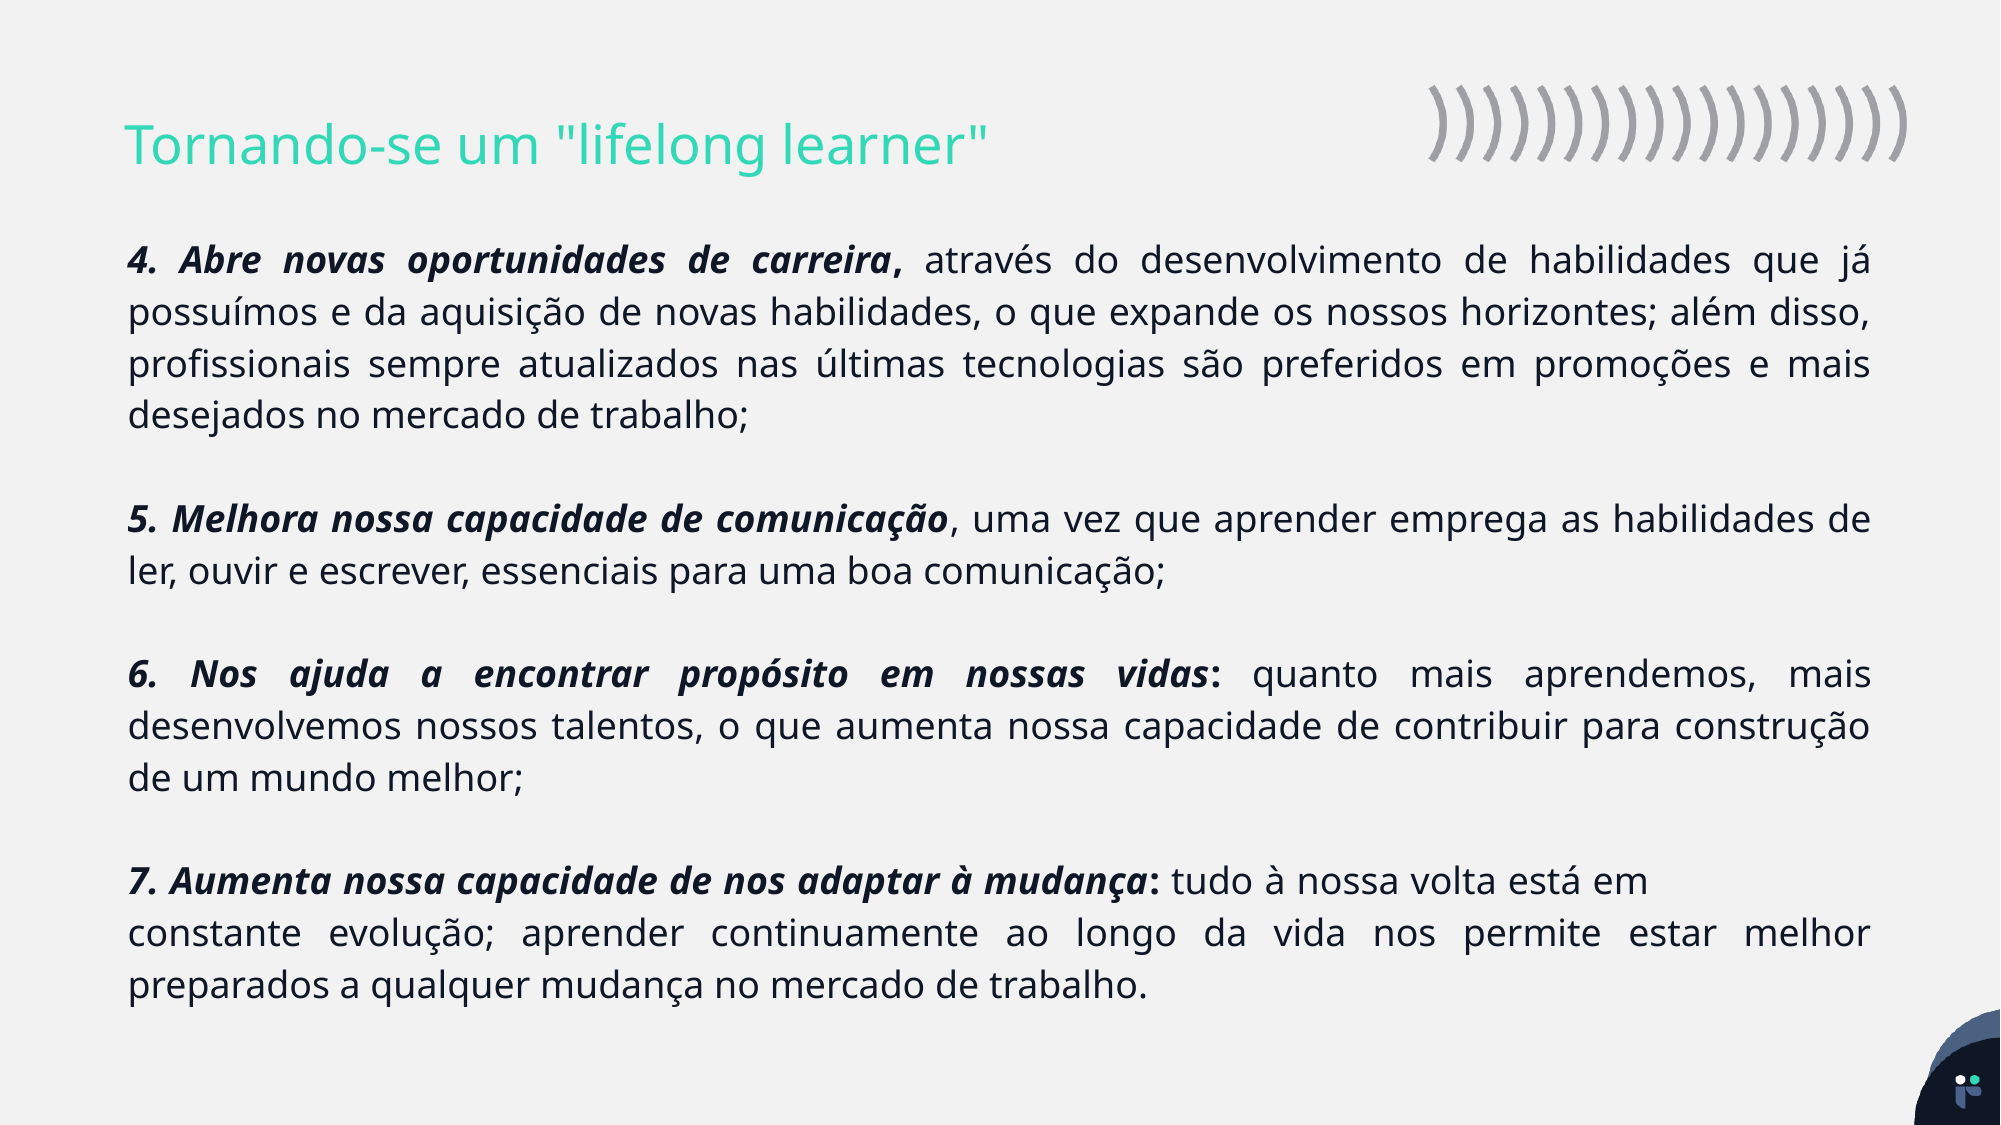

Tornando-se um "lifelong learner"
4. Abre novas oportunidades de carreira, através do desenvolvimento de habilidades que já possuímos e da aquisição de novas habilidades, o que expande os nossos horizontes; além disso, profissionais sempre atualizados nas últimas tecnologias são preferidos em promoções e mais desejados no mercado de trabalho;
5. Melhora nossa capacidade de comunicação, uma vez que aprender emprega as habilidades de ler, ouvir e escrever, essenciais para uma boa comunicação;
6. Nos ajuda a encontrar propósito em nossas vidas: quanto mais aprendemos, mais desenvolvemos nossos talentos, o que aumenta nossa capacidade de contribuir para construção de um mundo melhor;
7. Aumenta nossa capacidade de nos adaptar à mudança: tudo à nossa volta está em constante evolução; aprender continuamente ao longo da vida nos permite estar melhor preparados a qualquer mudança no mercado de trabalho.